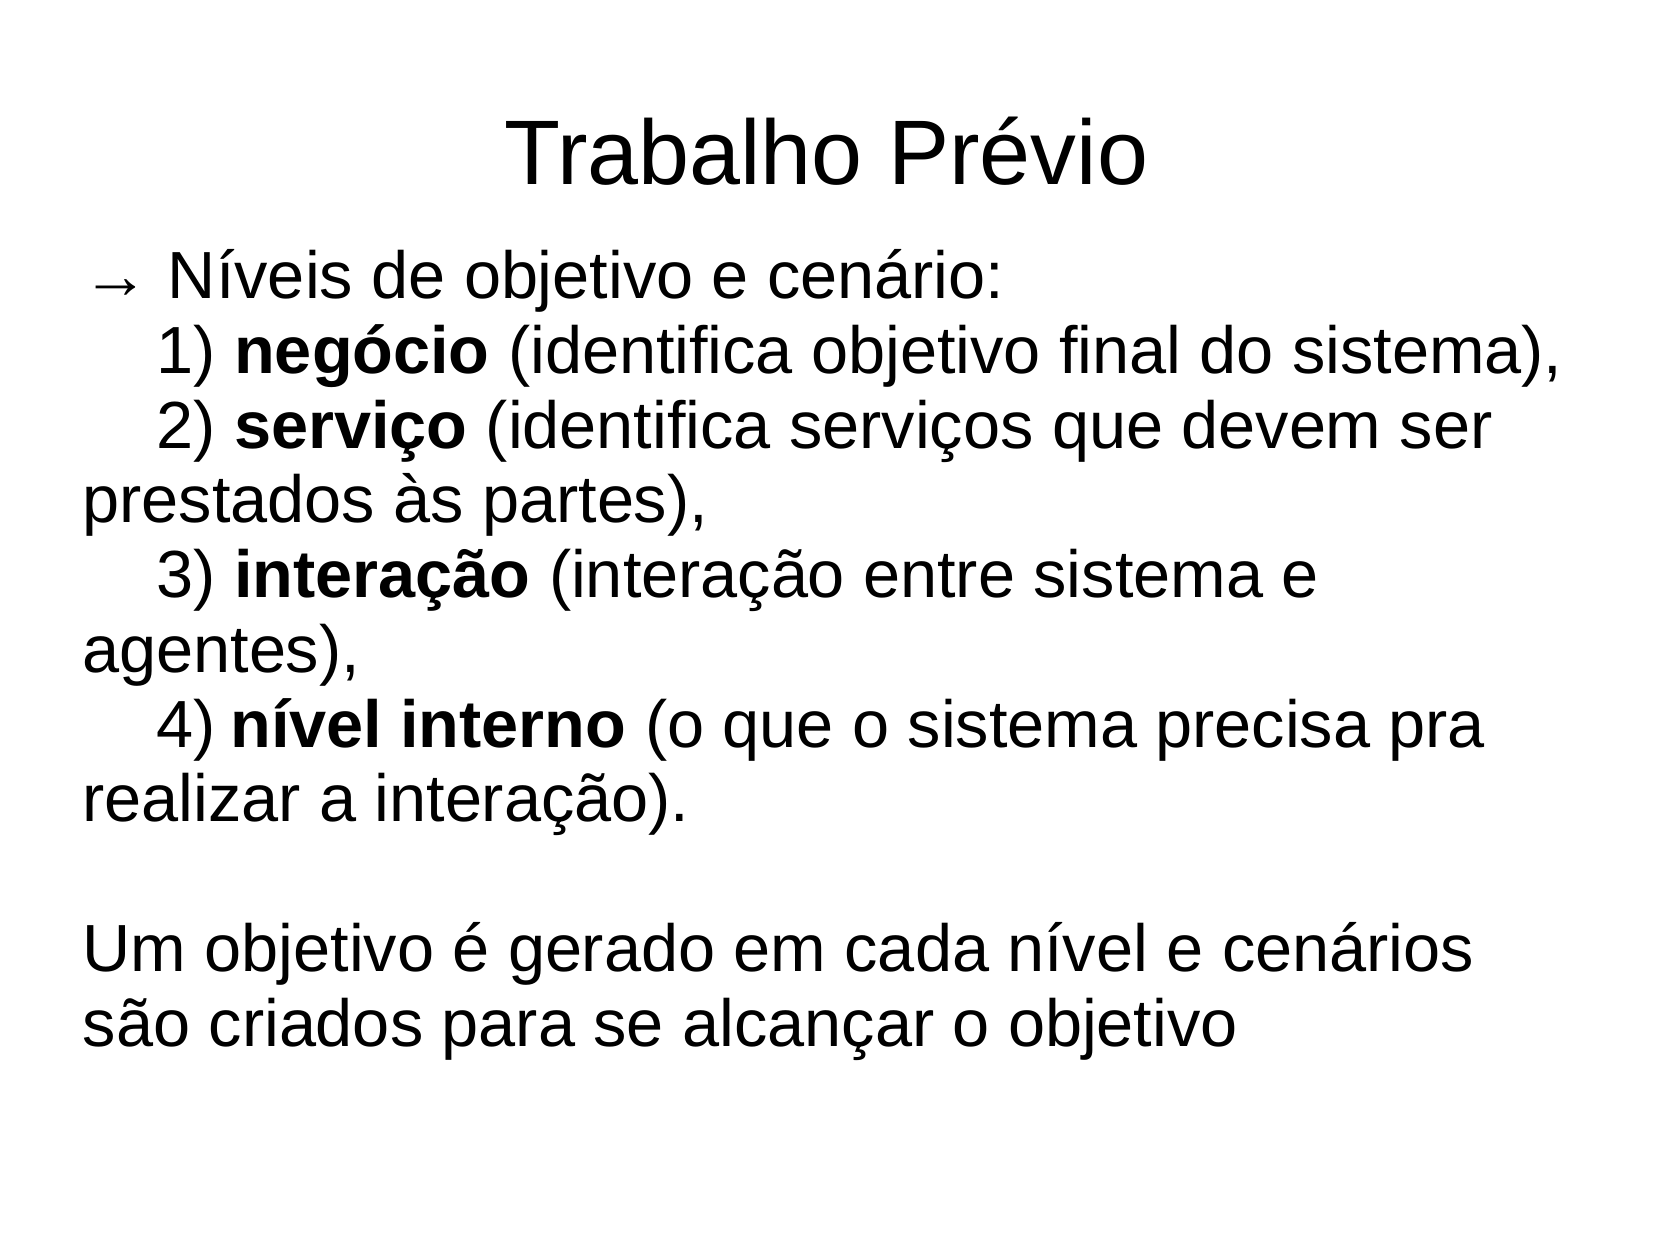

# Trabalho Prévio
→ Níveis de objetivo e cenário:
	1) negócio (identifica objetivo final do sistema),
	2) serviço (identifica serviços que devem ser prestados às partes),
	3) interação (interação entre sistema e agentes),
	4)	nível interno (o que o sistema precisa pra realizar a interação).
Um objetivo é gerado em cada nível e cenários são criados para se alcançar o objetivo